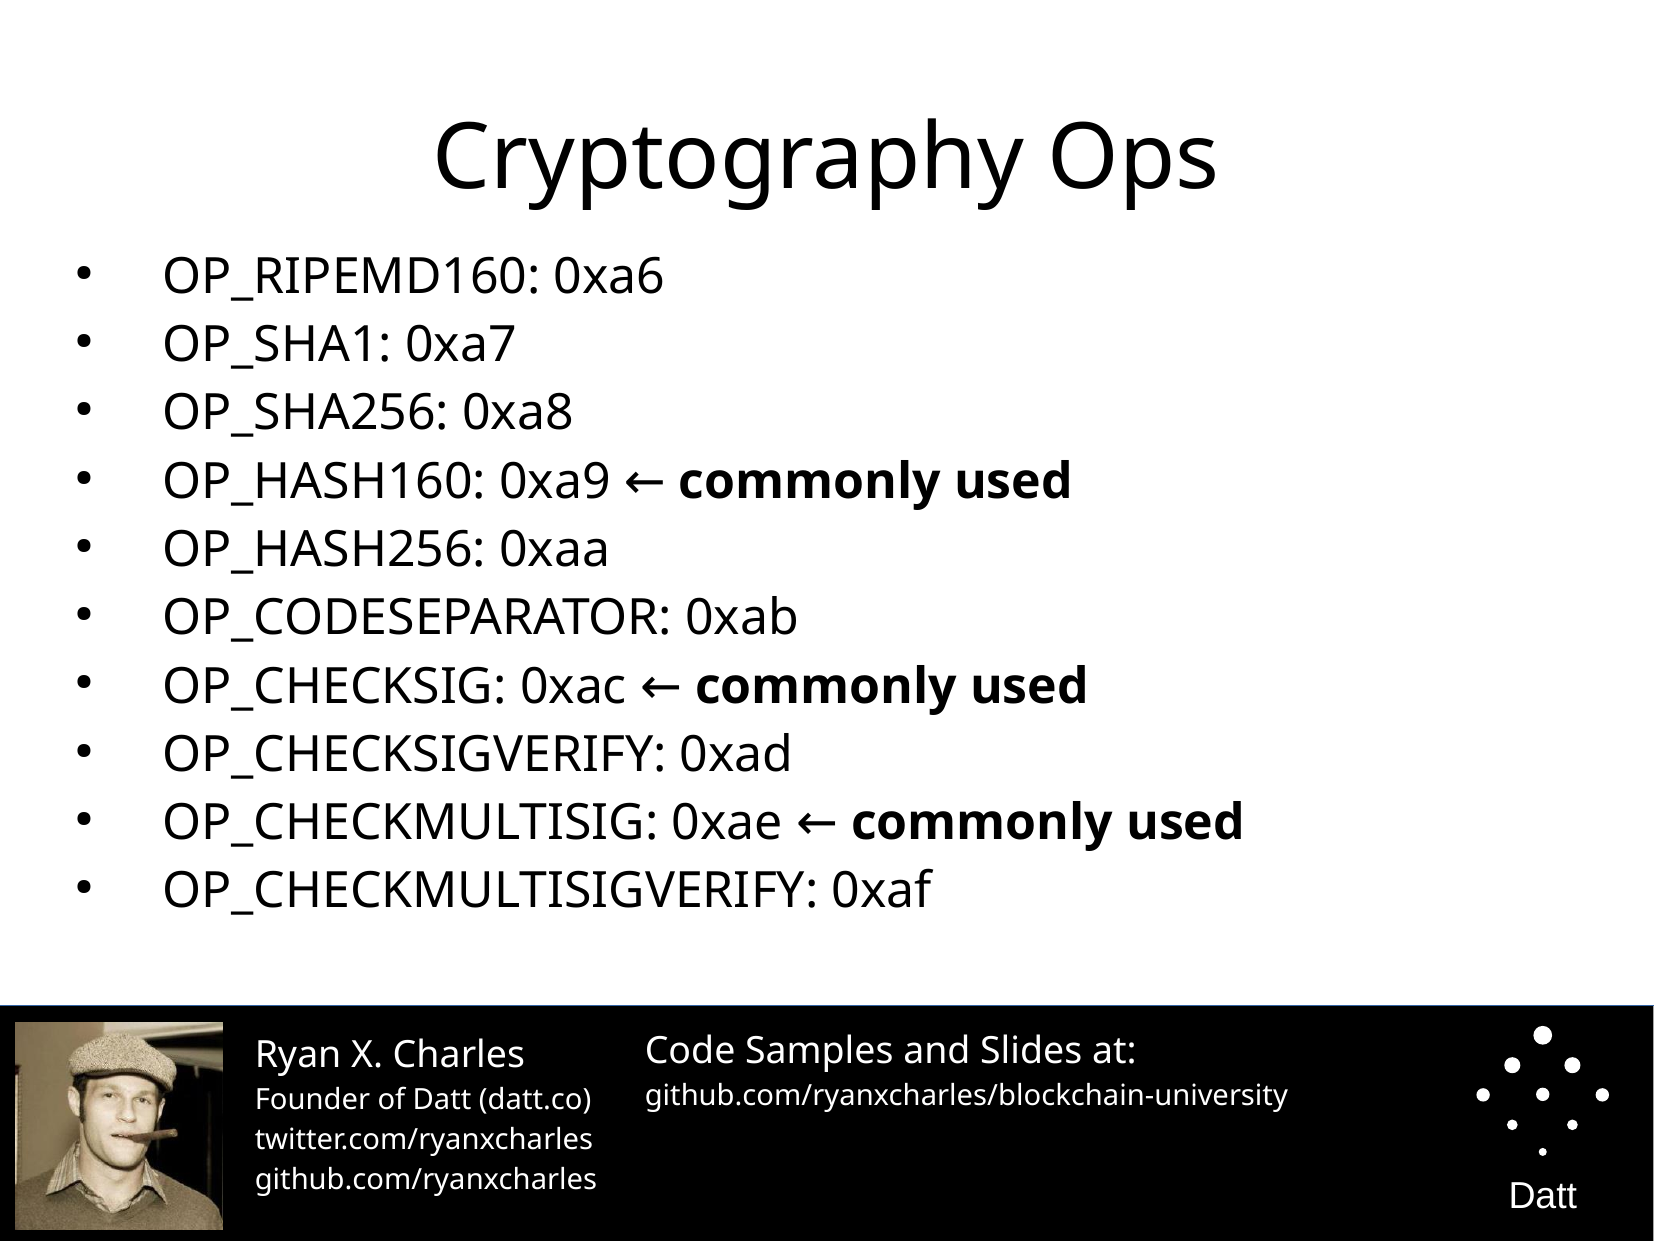

# Cryptography Ops
 OP_RIPEMD160: 0xa6
 OP_SHA1: 0xa7
 OP_SHA256: 0xa8
 OP_HASH160: 0xa9 ← commonly used
 OP_HASH256: 0xaa
 OP_CODESEPARATOR: 0xab
 OP_CHECKSIG: 0xac ← commonly used
 OP_CHECKSIGVERIFY: 0xad
 OP_CHECKMULTISIG: 0xae ← commonly used
 OP_CHECKMULTISIGVERIFY: 0xaf
Code Samples and Slides at:
github.com/ryanxcharles/blockchain-university
Ryan X. Charles
Founder of Datt (datt.co)
twitter.com/ryanxcharles
github.com/ryanxcharles
Datt